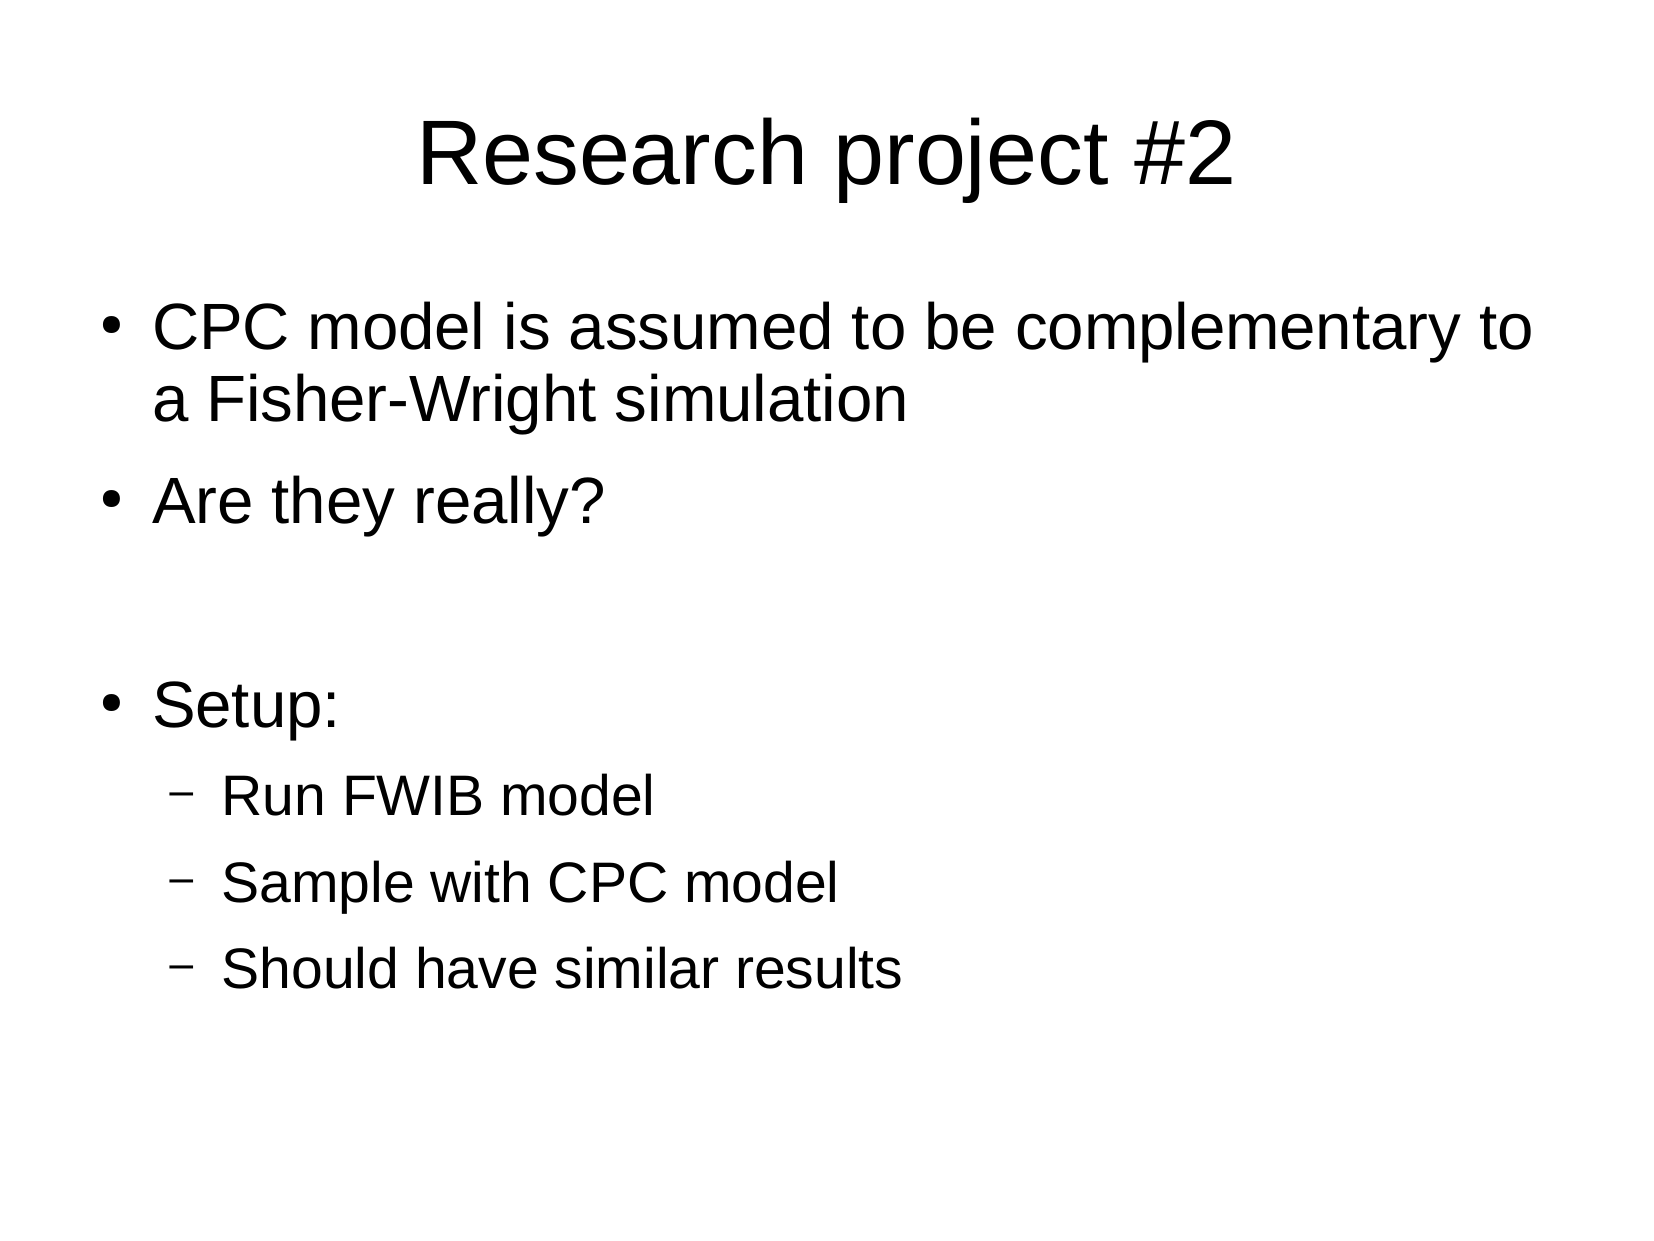

# Research project #2
CPC model is assumed to be complementary to a Fisher-Wright simulation
Are they really?
Setup:
Run FWIB model
Sample with CPC model
Should have similar results